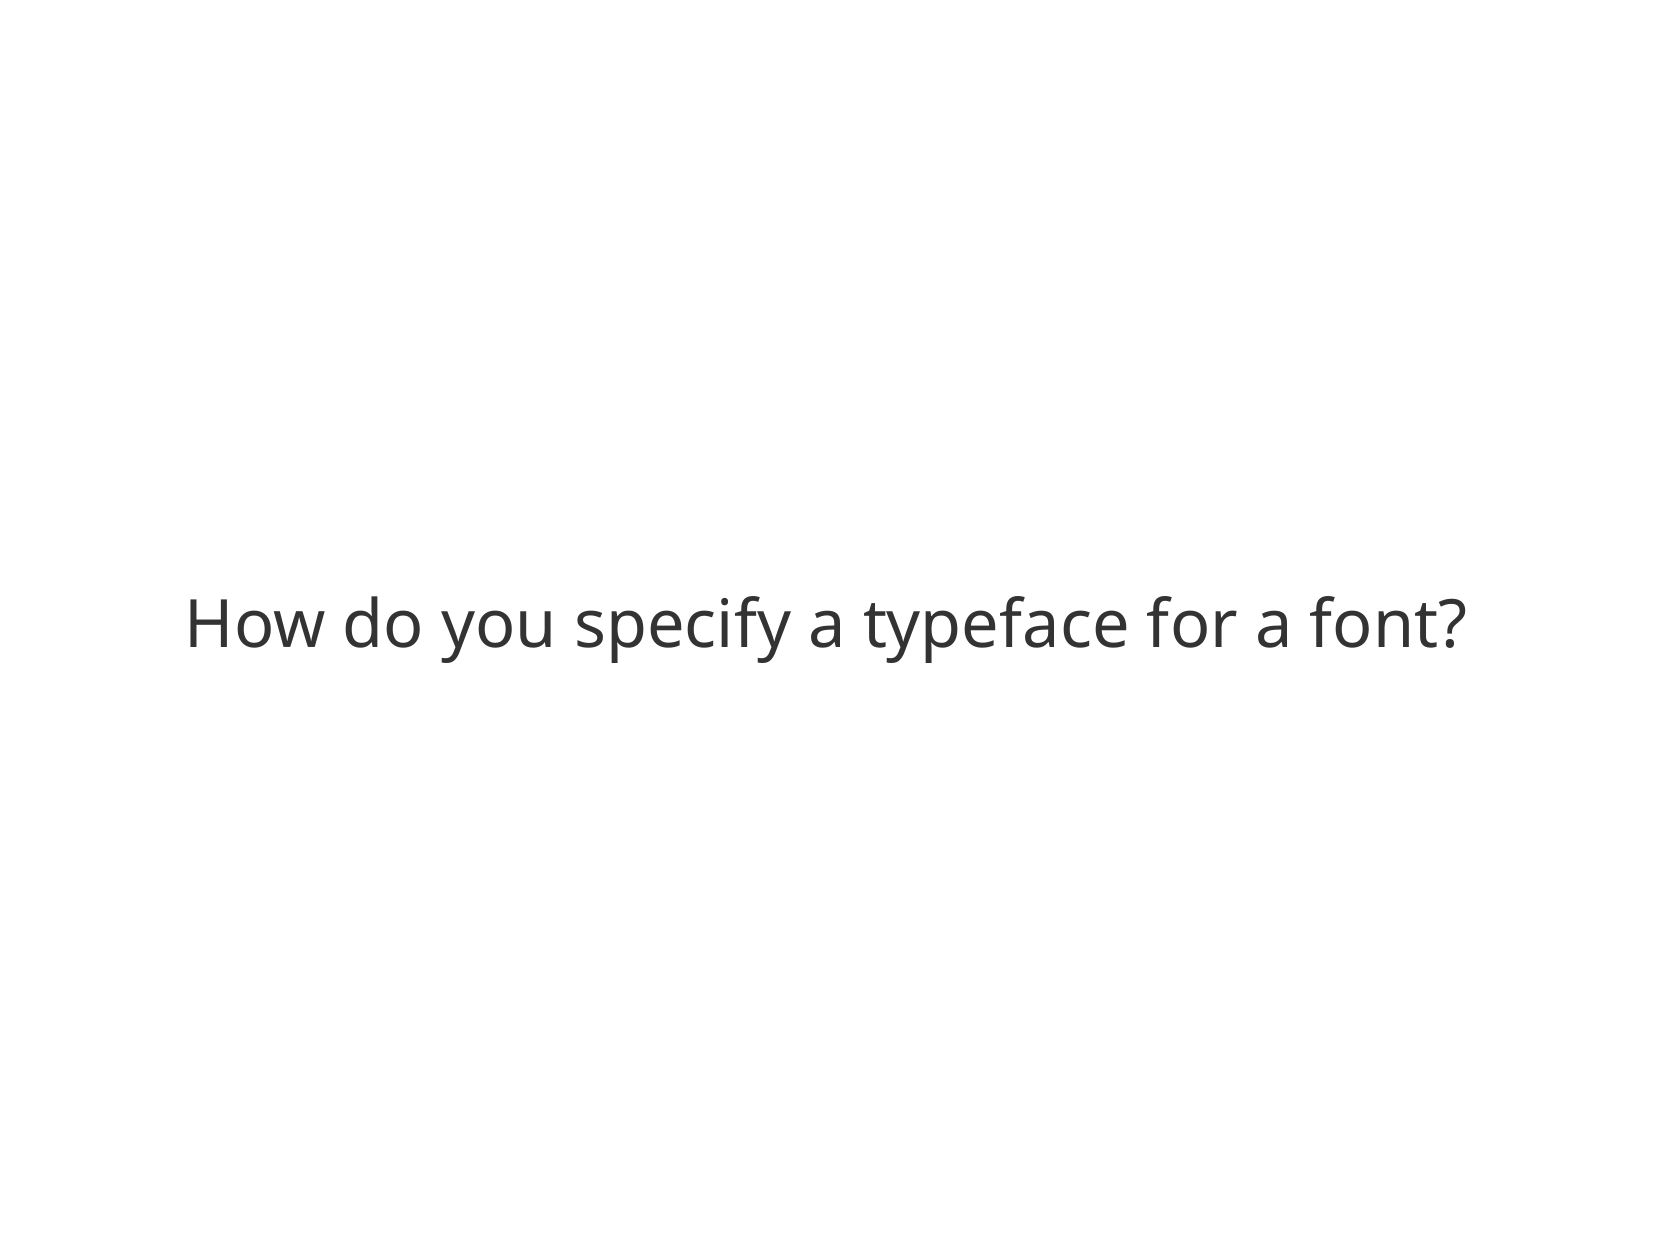

# How do you specify a typeface for a font?